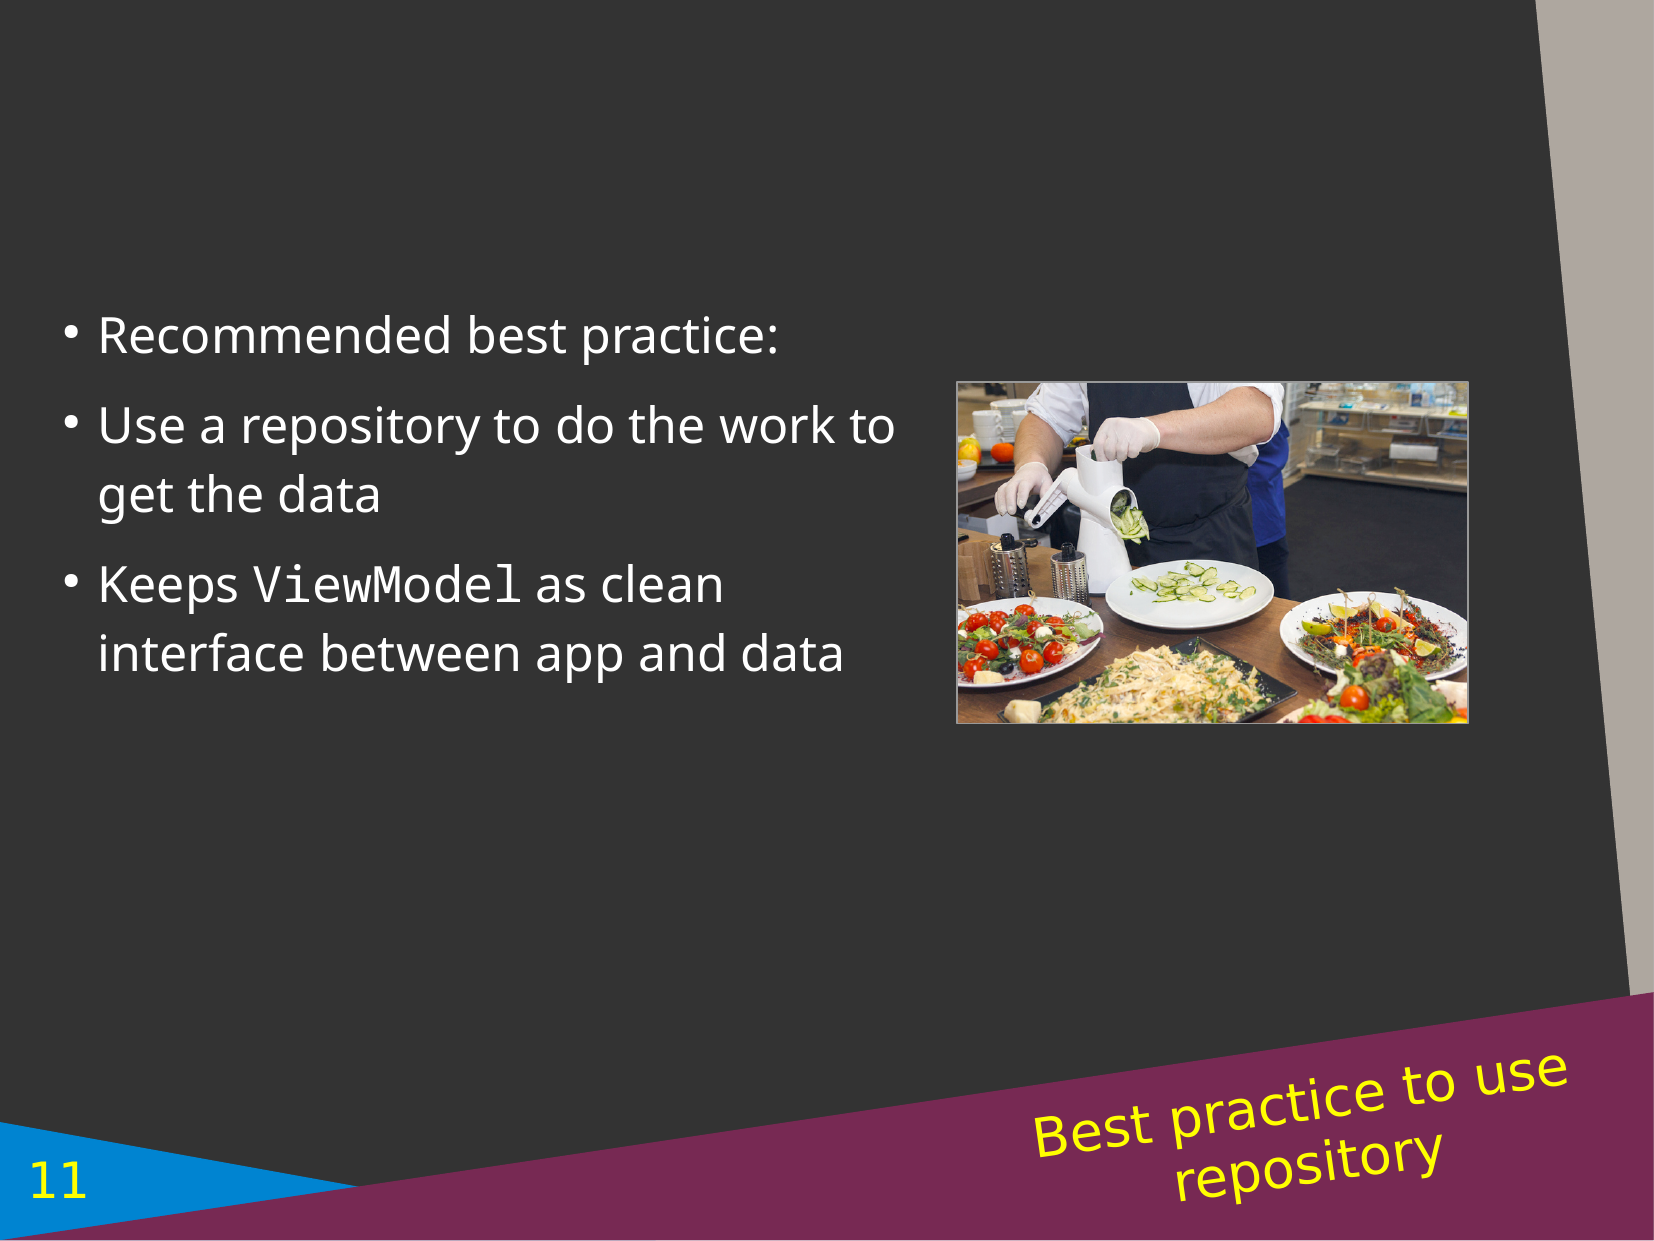

Recommended best practice:
Use a repository to do the work to get the data
Keeps ViewModel as clean interface between app and data
# Best practice to use repository
11